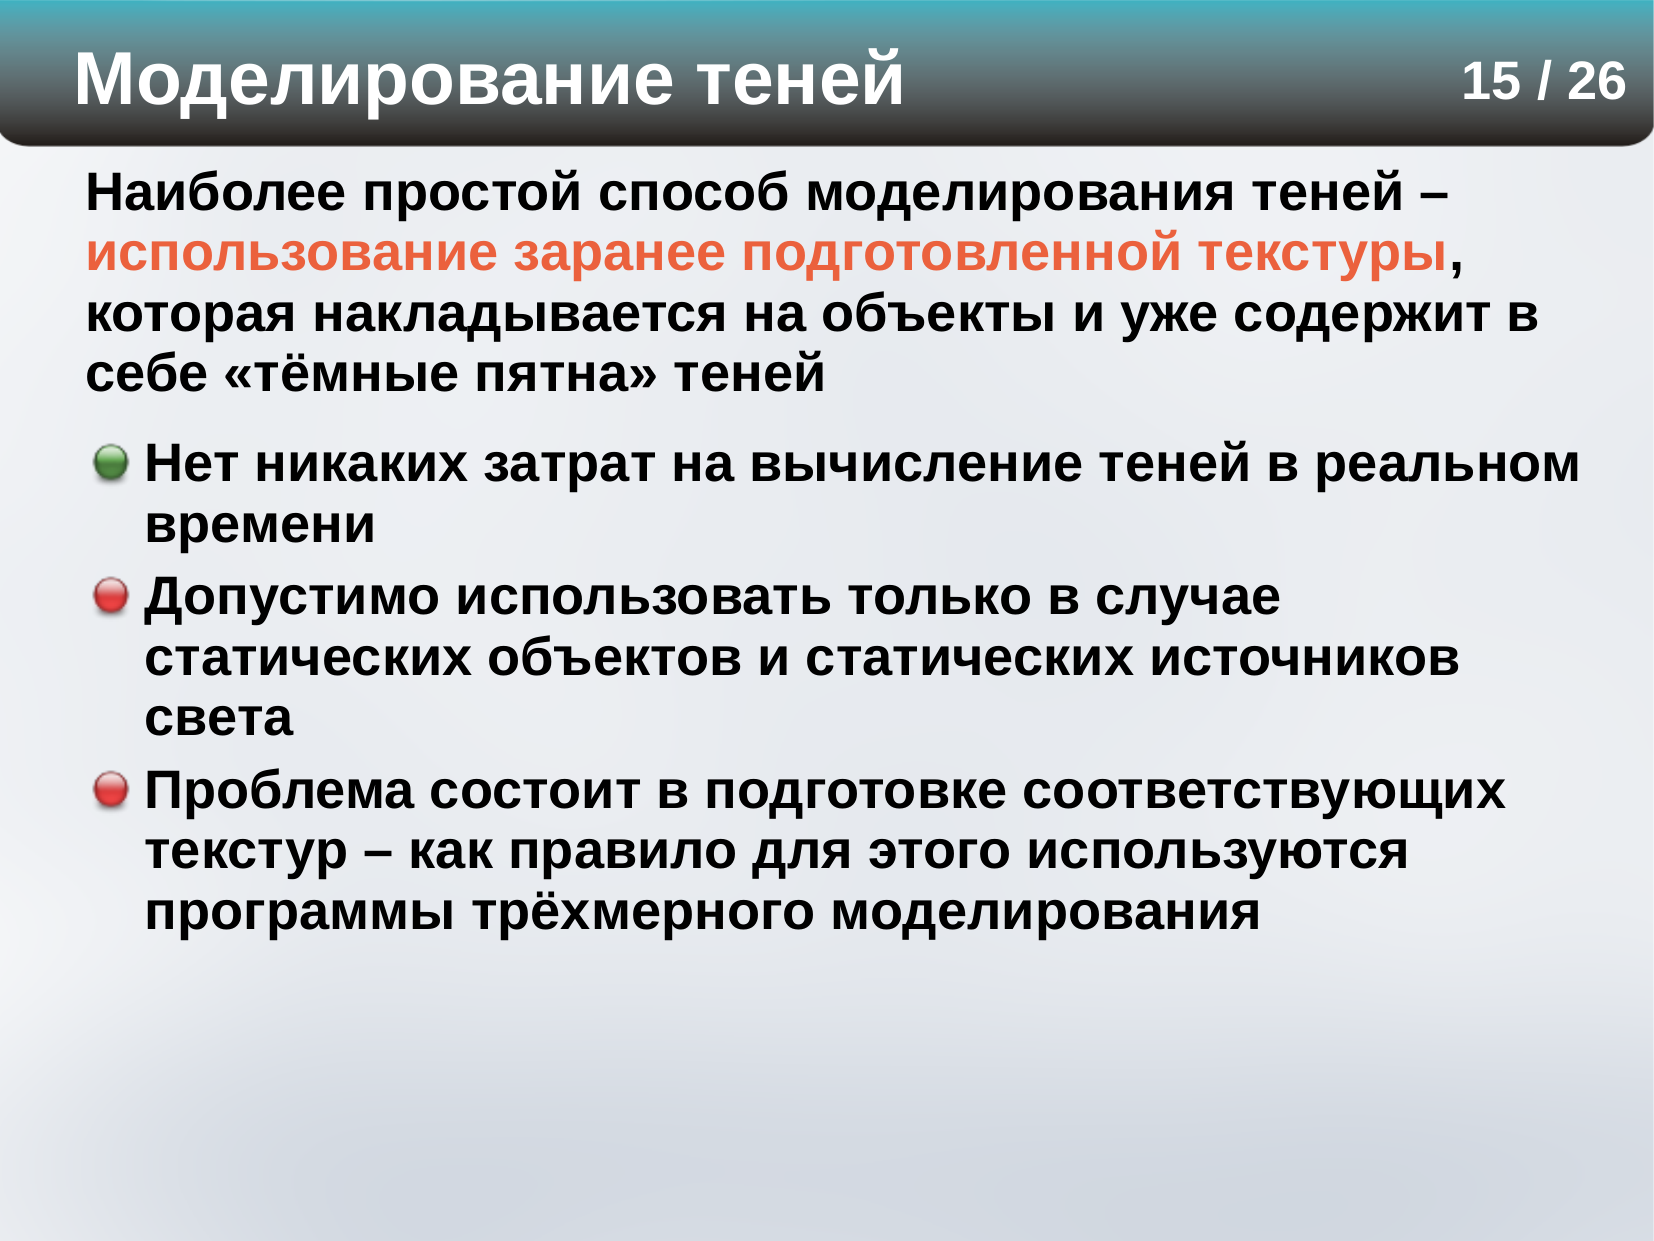

Моделирование теней
Наиболее простой способ моделирования теней – использование заранее подготовленной текстуры, которая накладывается на объекты и уже содержит в себе «тёмные пятна» теней
Нет никаких затрат на вычисление теней в реальном времени
Допустимо использовать только в случае статических объектов и статических источников света
Проблема состоит в подготовке соответствующих текстур – как правило для этого используются программы трёхмерного моделирования